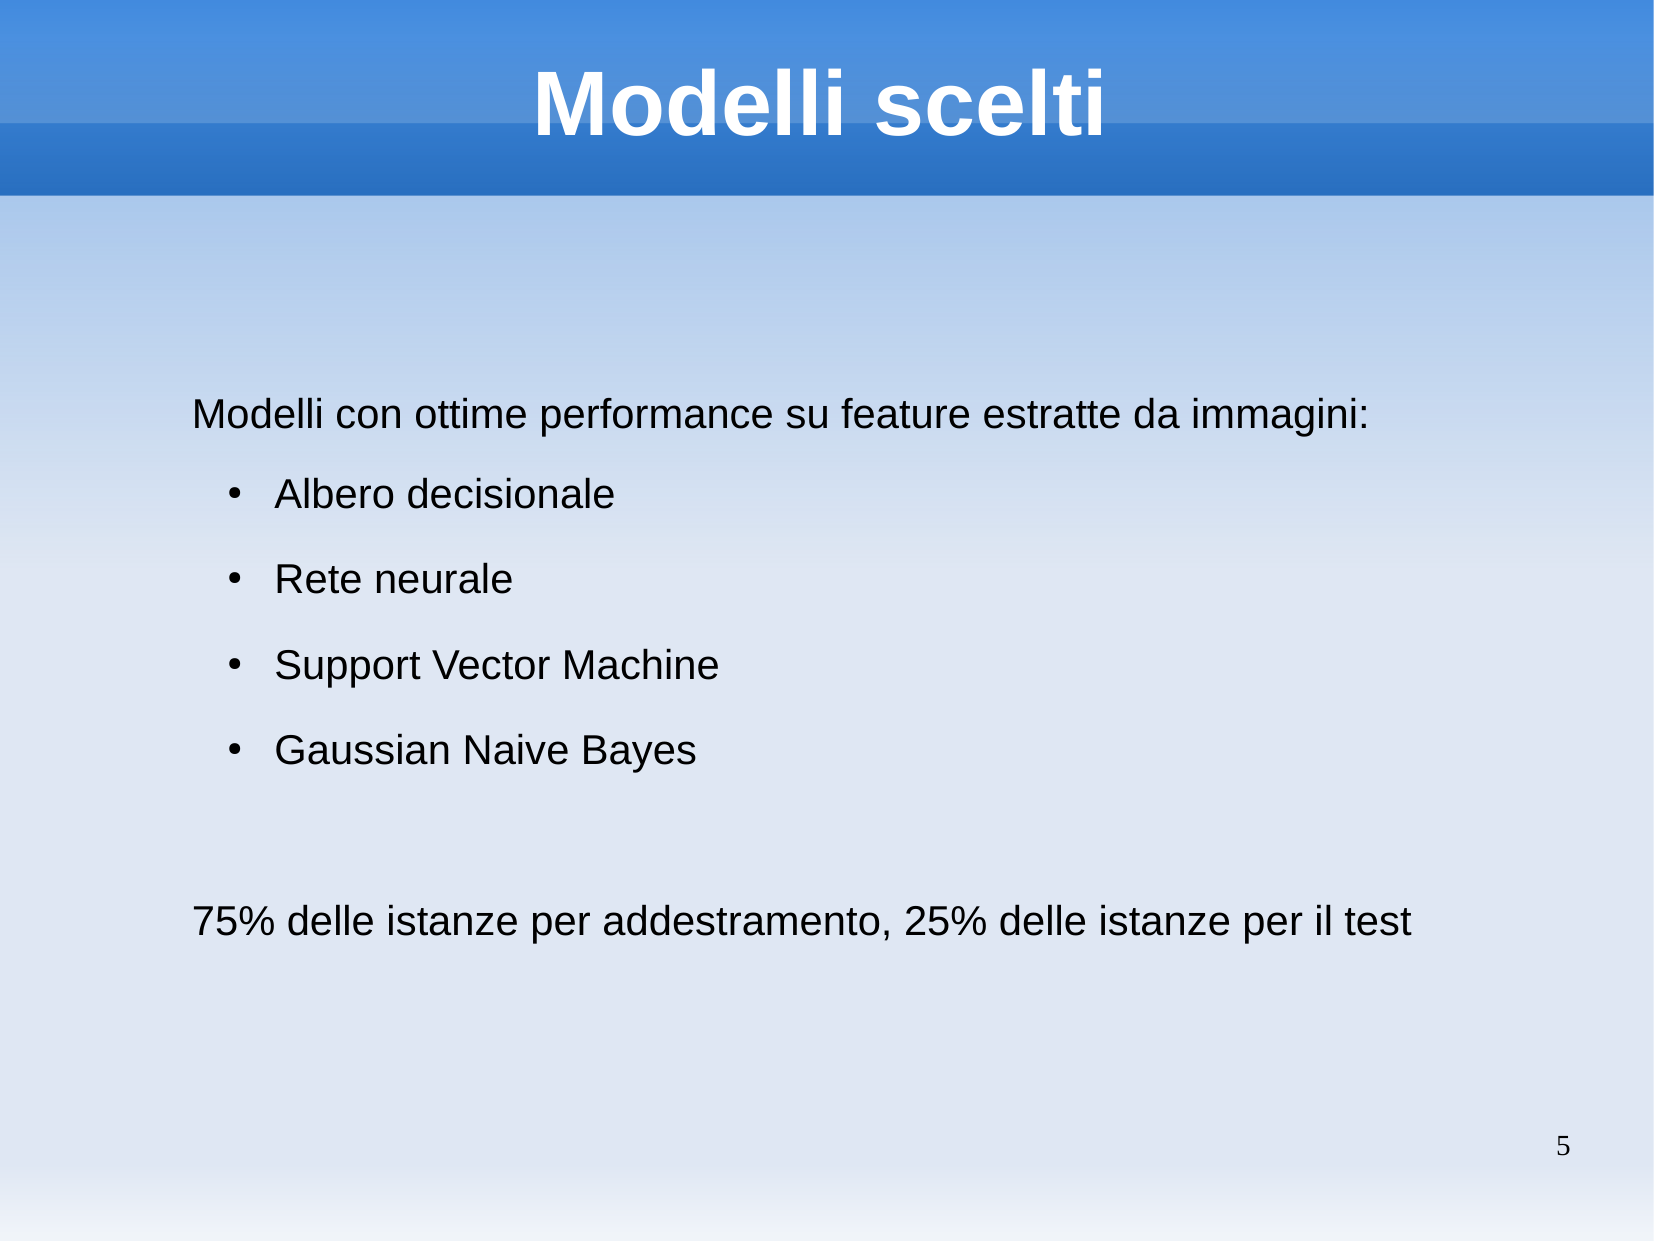

# Modelli scelti
Modelli con ottime performance su feature estratte da immagini:
 Albero decisionale
 Rete neurale
 Support Vector Machine
 Gaussian Naive Bayes
75% delle istanze per addestramento, 25% delle istanze per il test
5